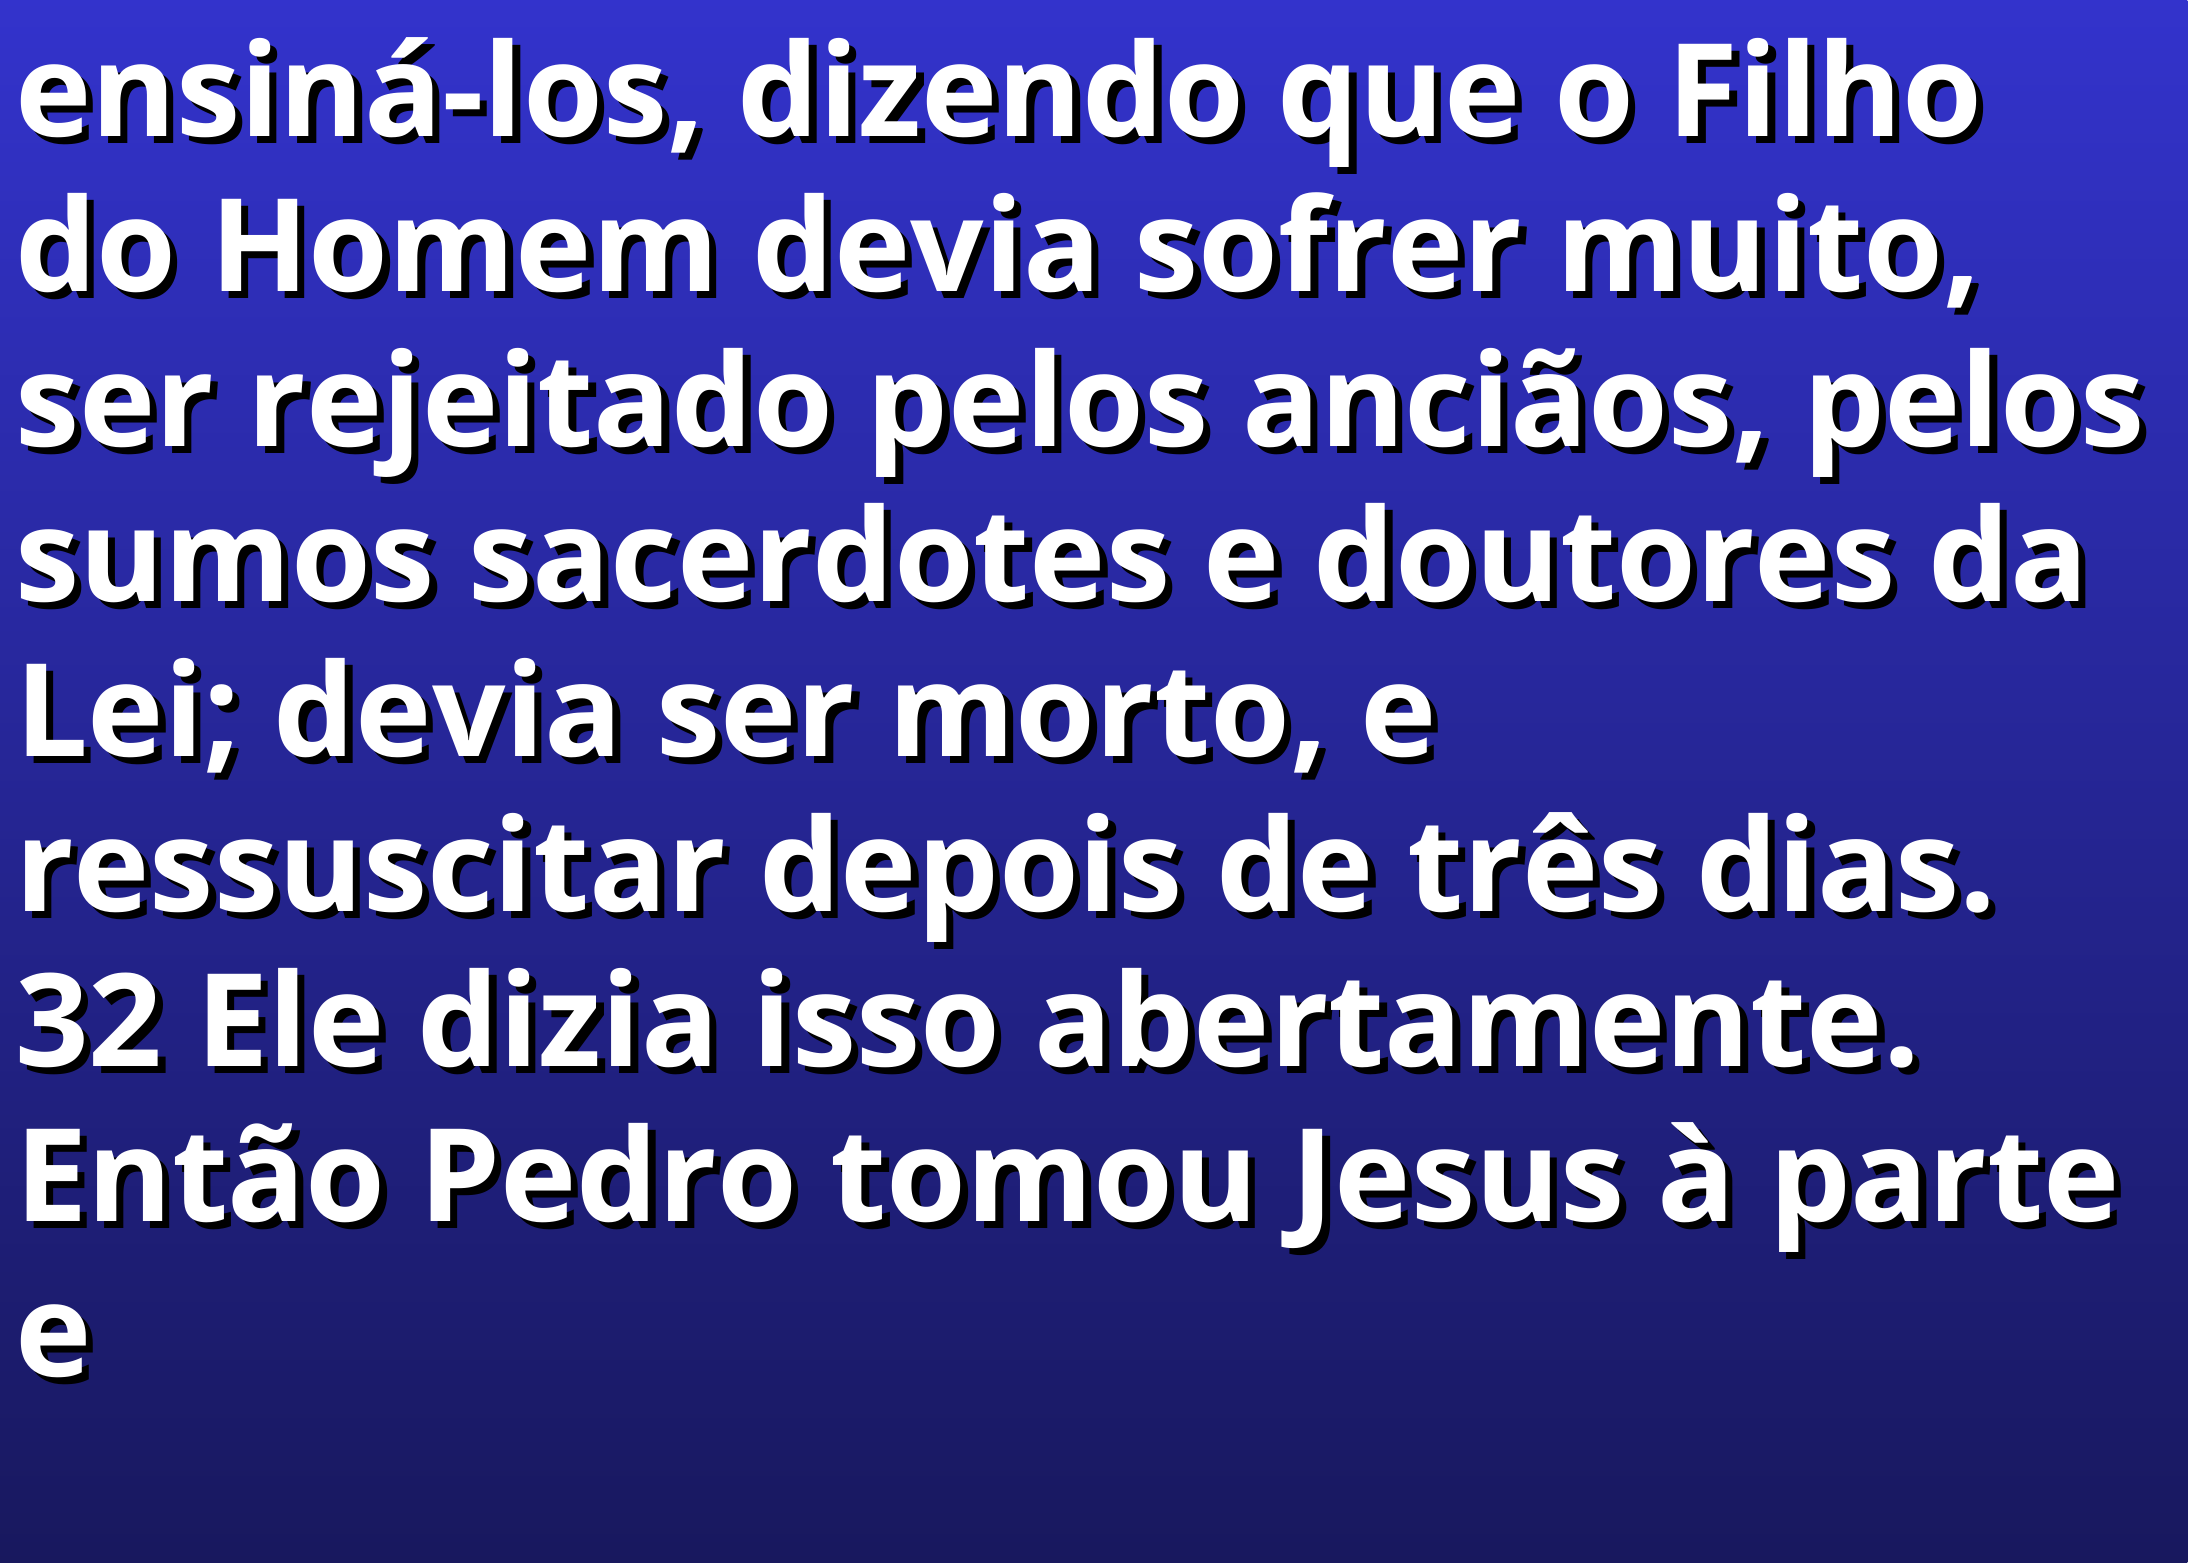

ensiná-los, dizendo que o Filho do Homem devia sofrer muito, ser rejeitado pelos anciãos, pelos sumos sacerdotes e doutores da Lei; devia ser morto, e ressuscitar depois de três dias. 32 Ele dizia isso abertamente. Então Pedro tomou Jesus à parte e